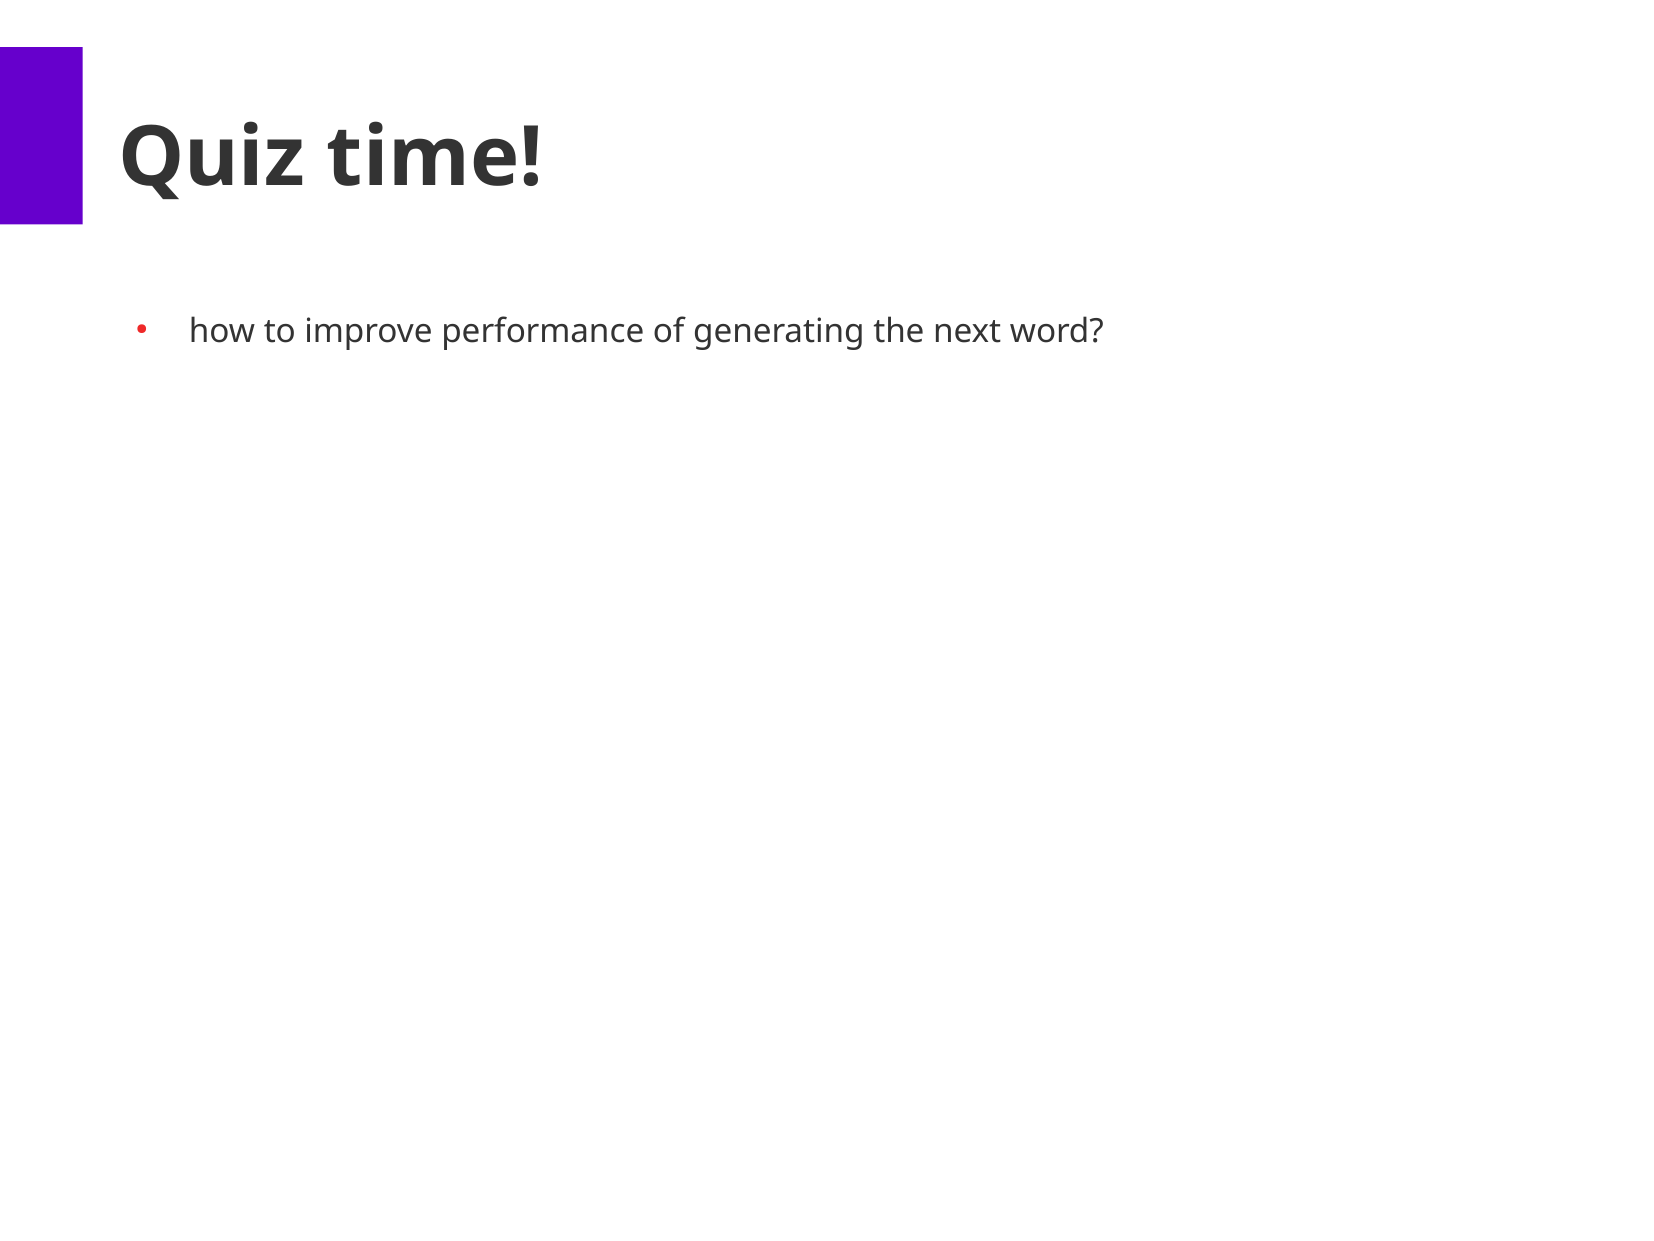

# Quiz time!
how to improve performance of generating the next word?